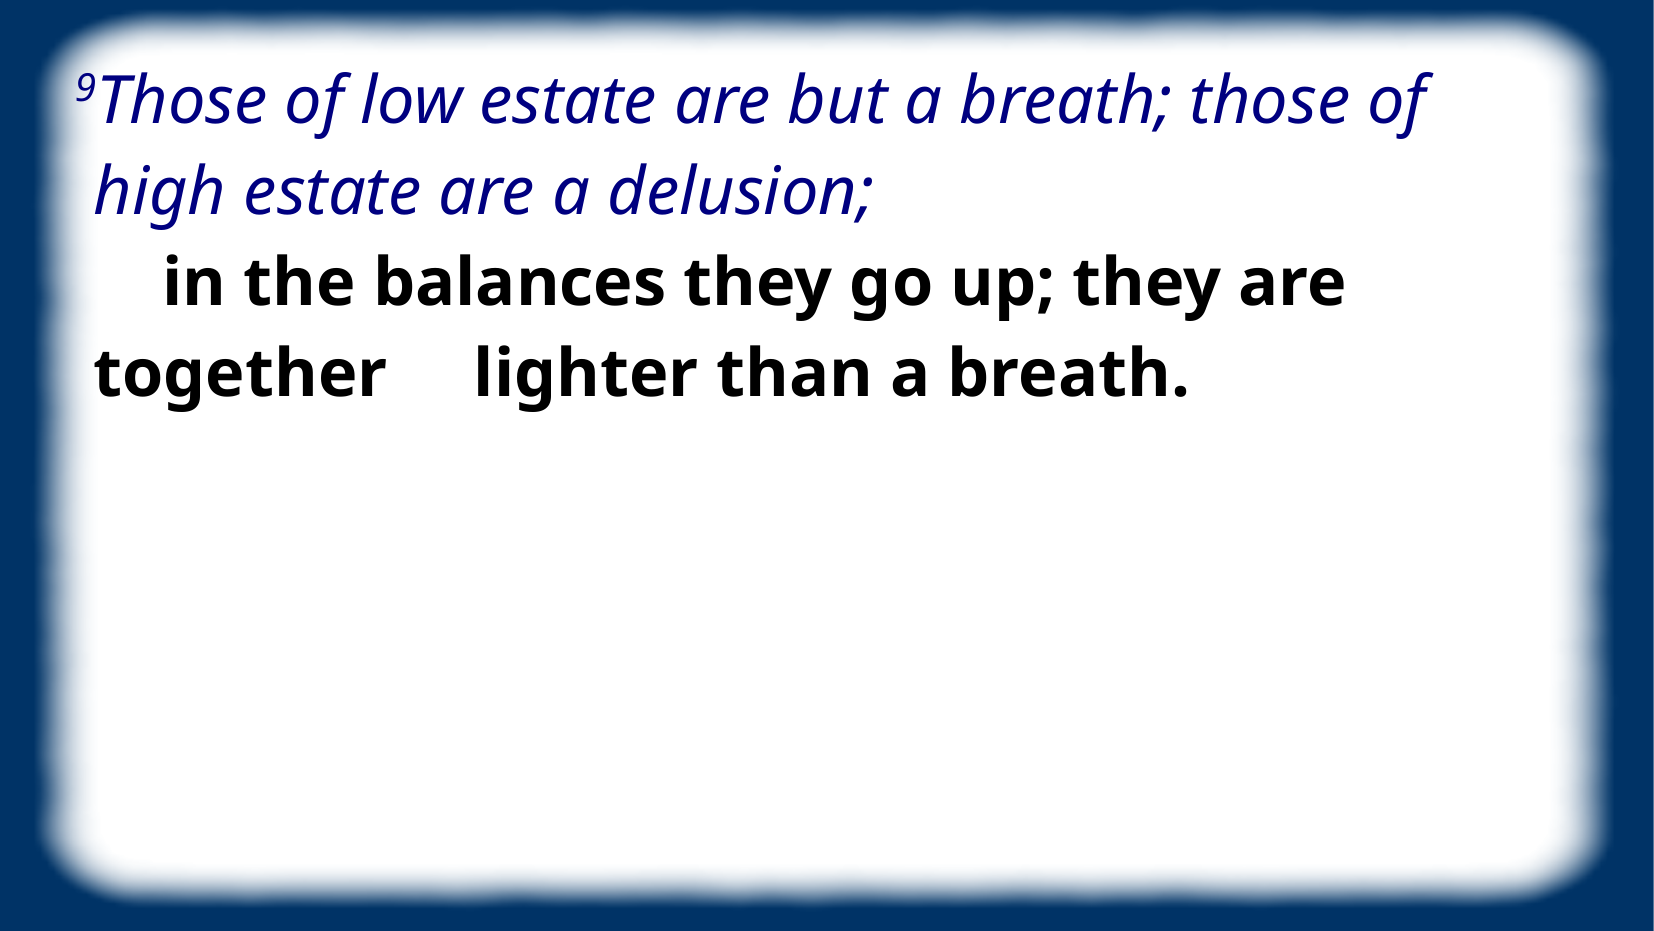

9Those of low estate are but a breath; those of
high estate are a delusion;
 in the balances they go up; they are together lighter than a breath.